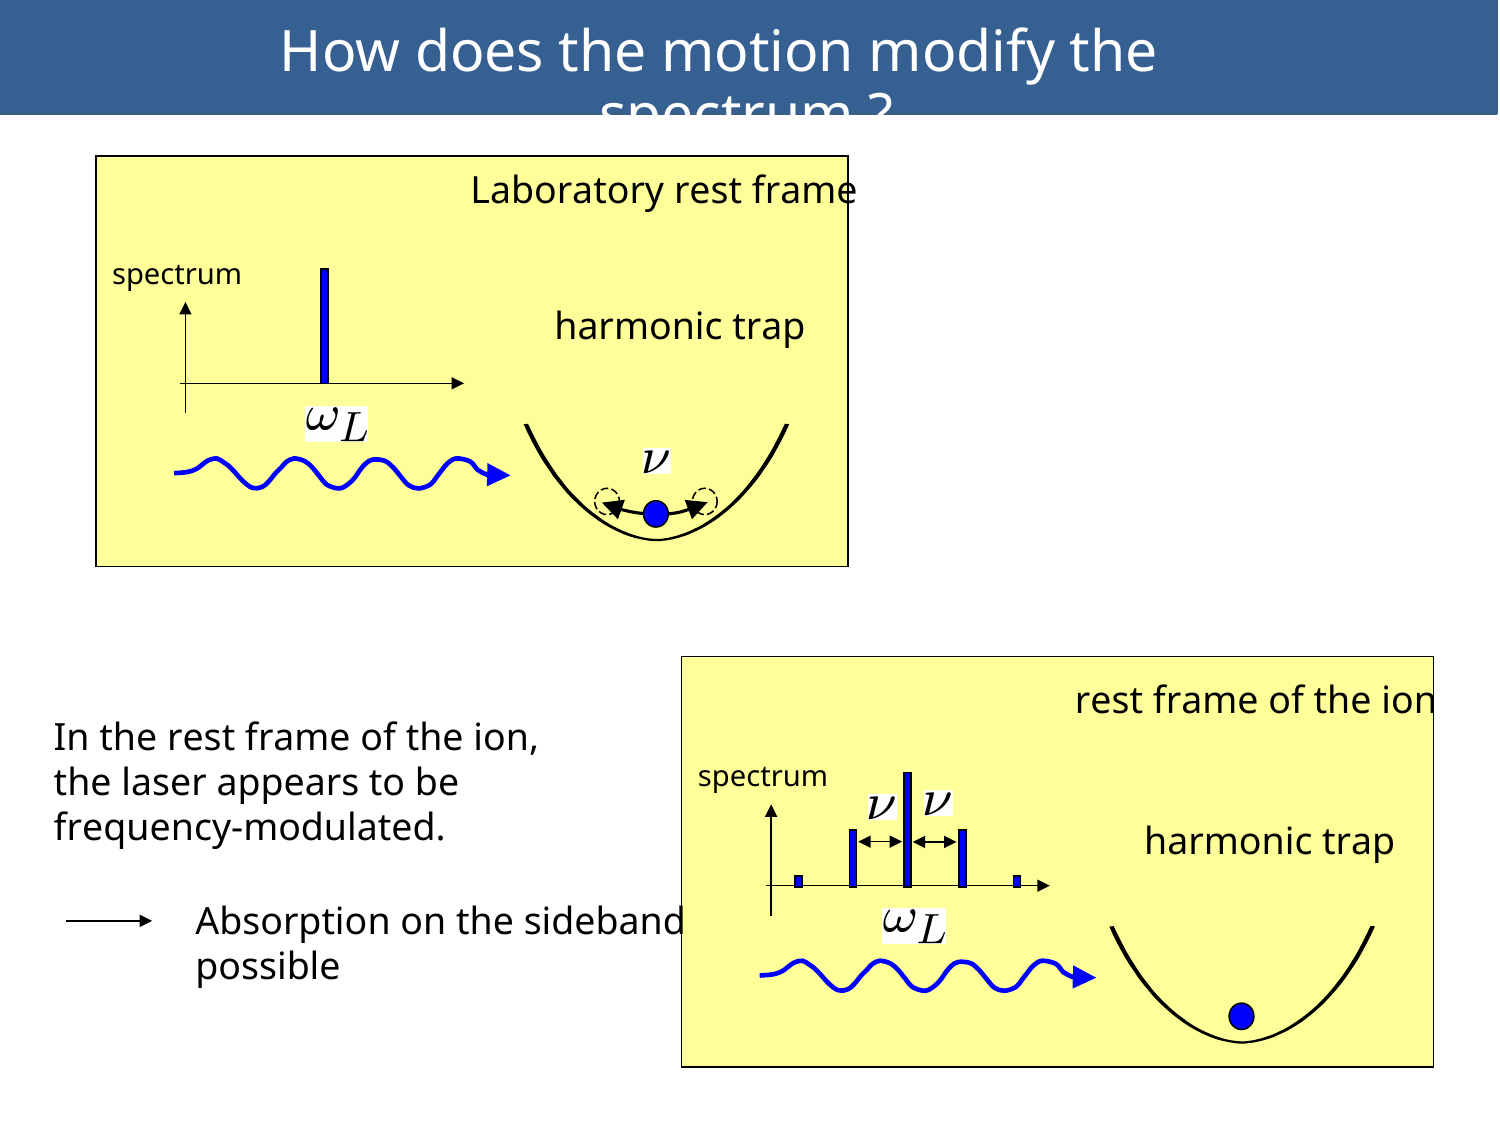

# How does the motion modify the spectrum ?
Laboratory rest frame
spectrum
harmonic trap
rest frame of the ion
In the rest frame of the ion,
the laser appears to be
frequency-modulated.
spectrum
harmonic trap
Absorption on the sideband
possible